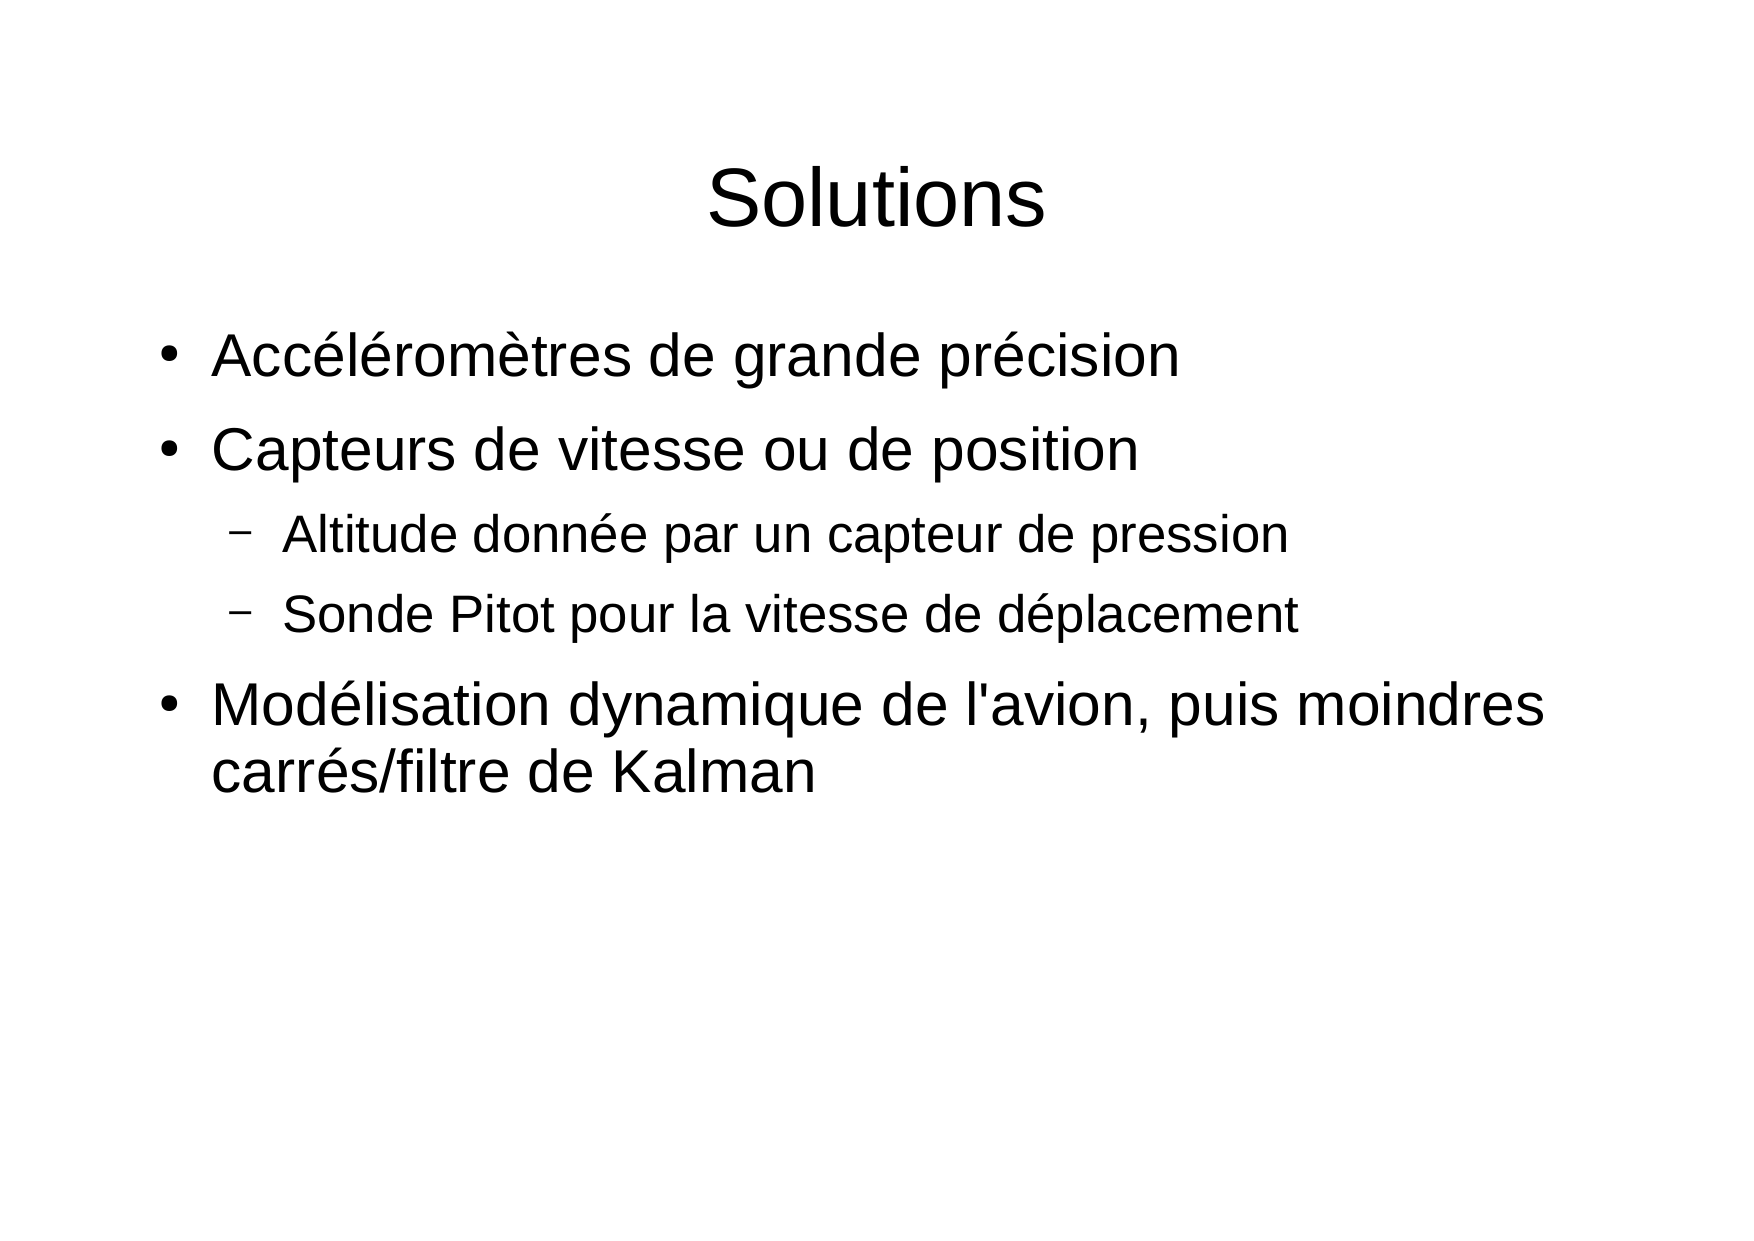

# Solutions
Accéléromètres de grande précision
Capteurs de vitesse ou de position
Altitude donnée par un capteur de pression
Sonde Pitot pour la vitesse de déplacement
Modélisation dynamique de l'avion, puis moindres carrés/filtre de Kalman